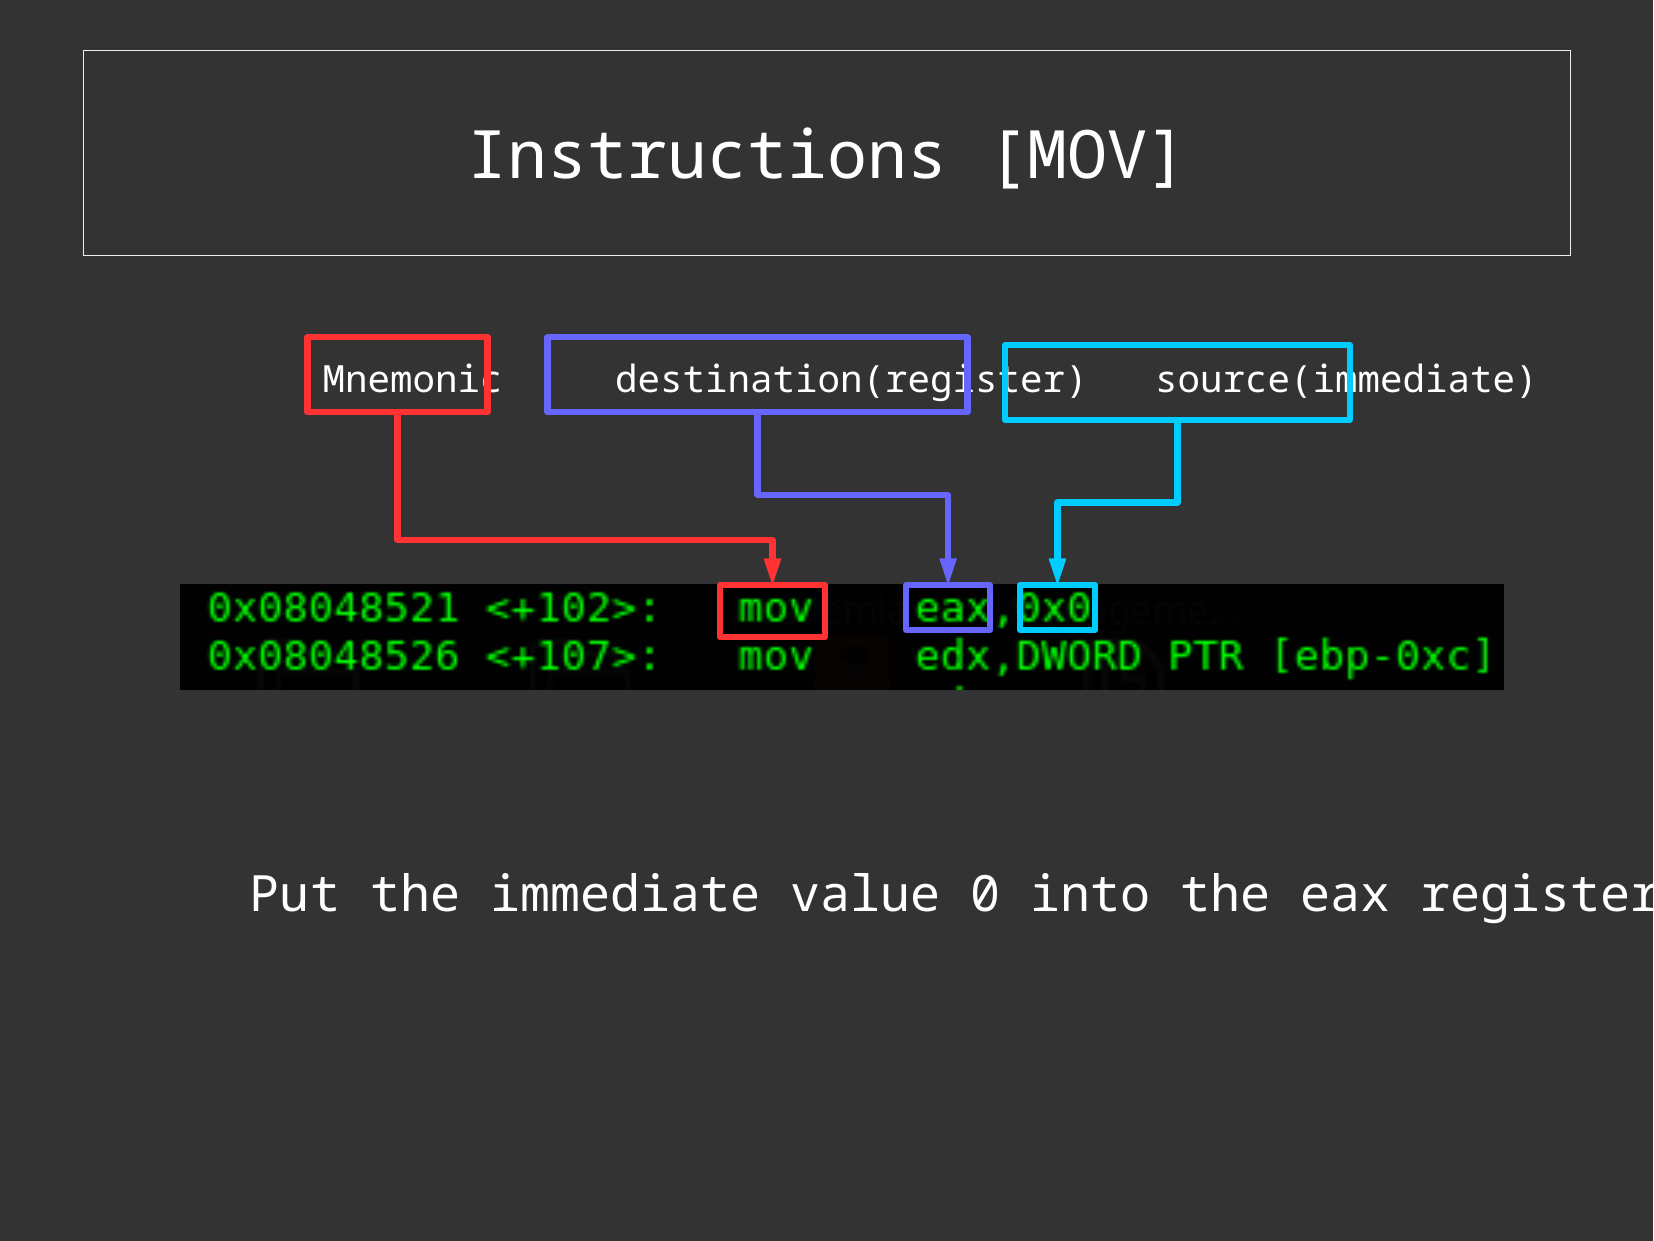

Instructions [MOV]
Mnemonic destination(register) source(immediate)
Put the immediate value 0 into the eax register